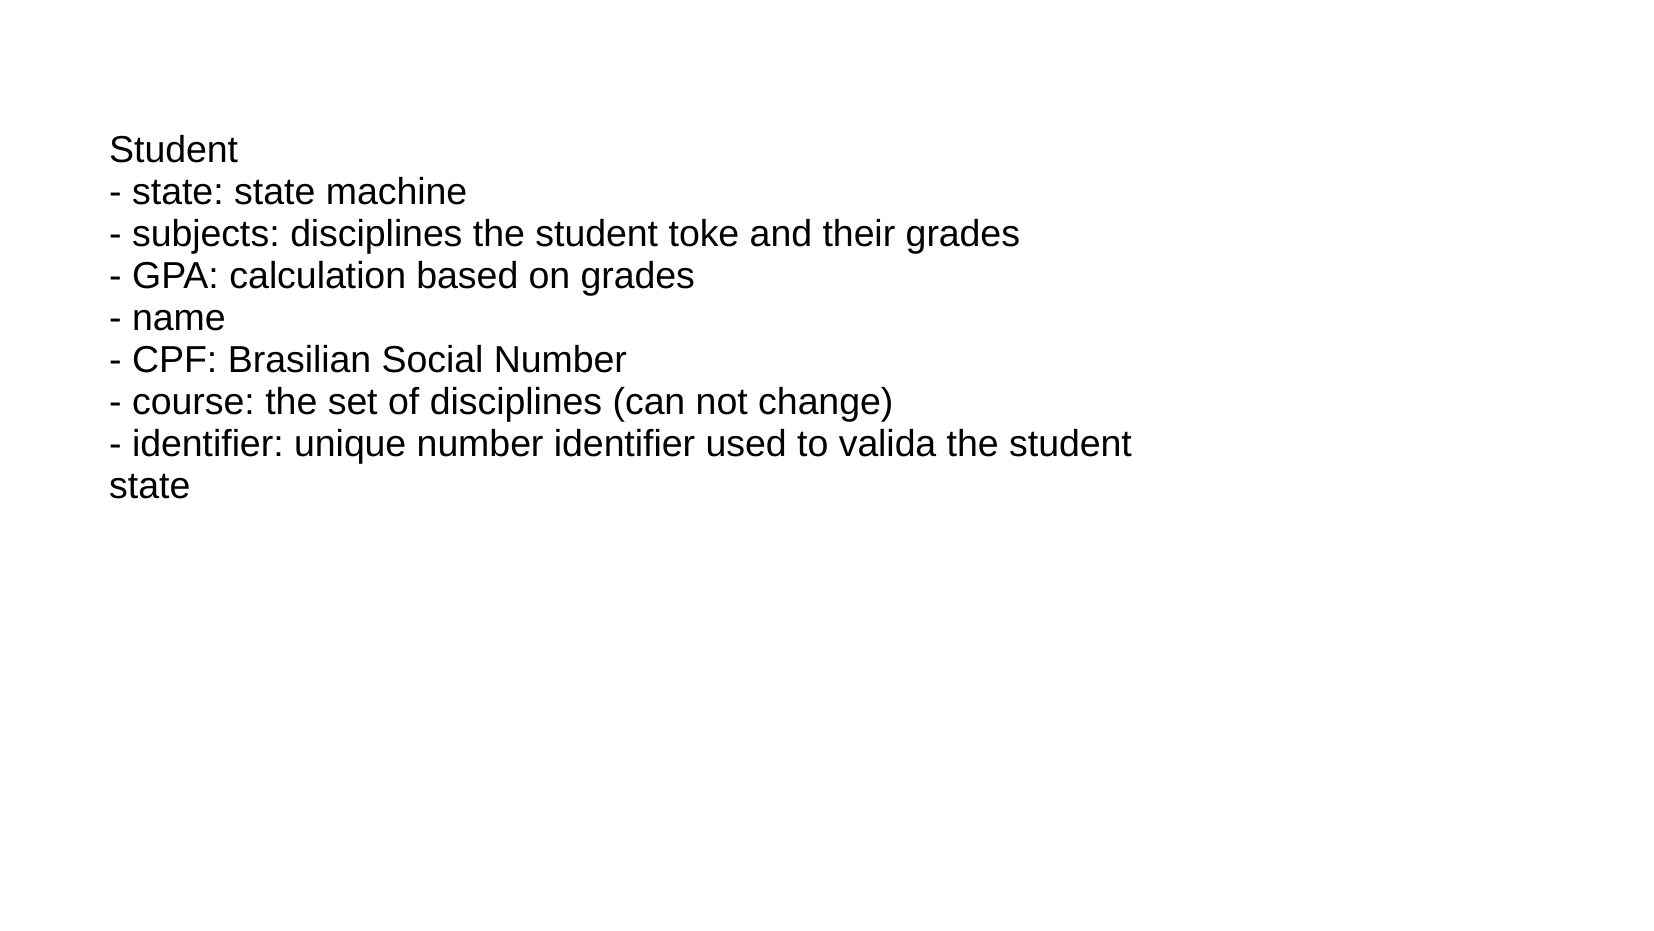

Student
- state: state machine
- subjects: disciplines the student toke and their grades
- GPA: calculation based on grades
- name
- CPF: Brasilian Social Number
- course: the set of disciplines (can not change)
- identifier: unique number identifier used to valida the student state